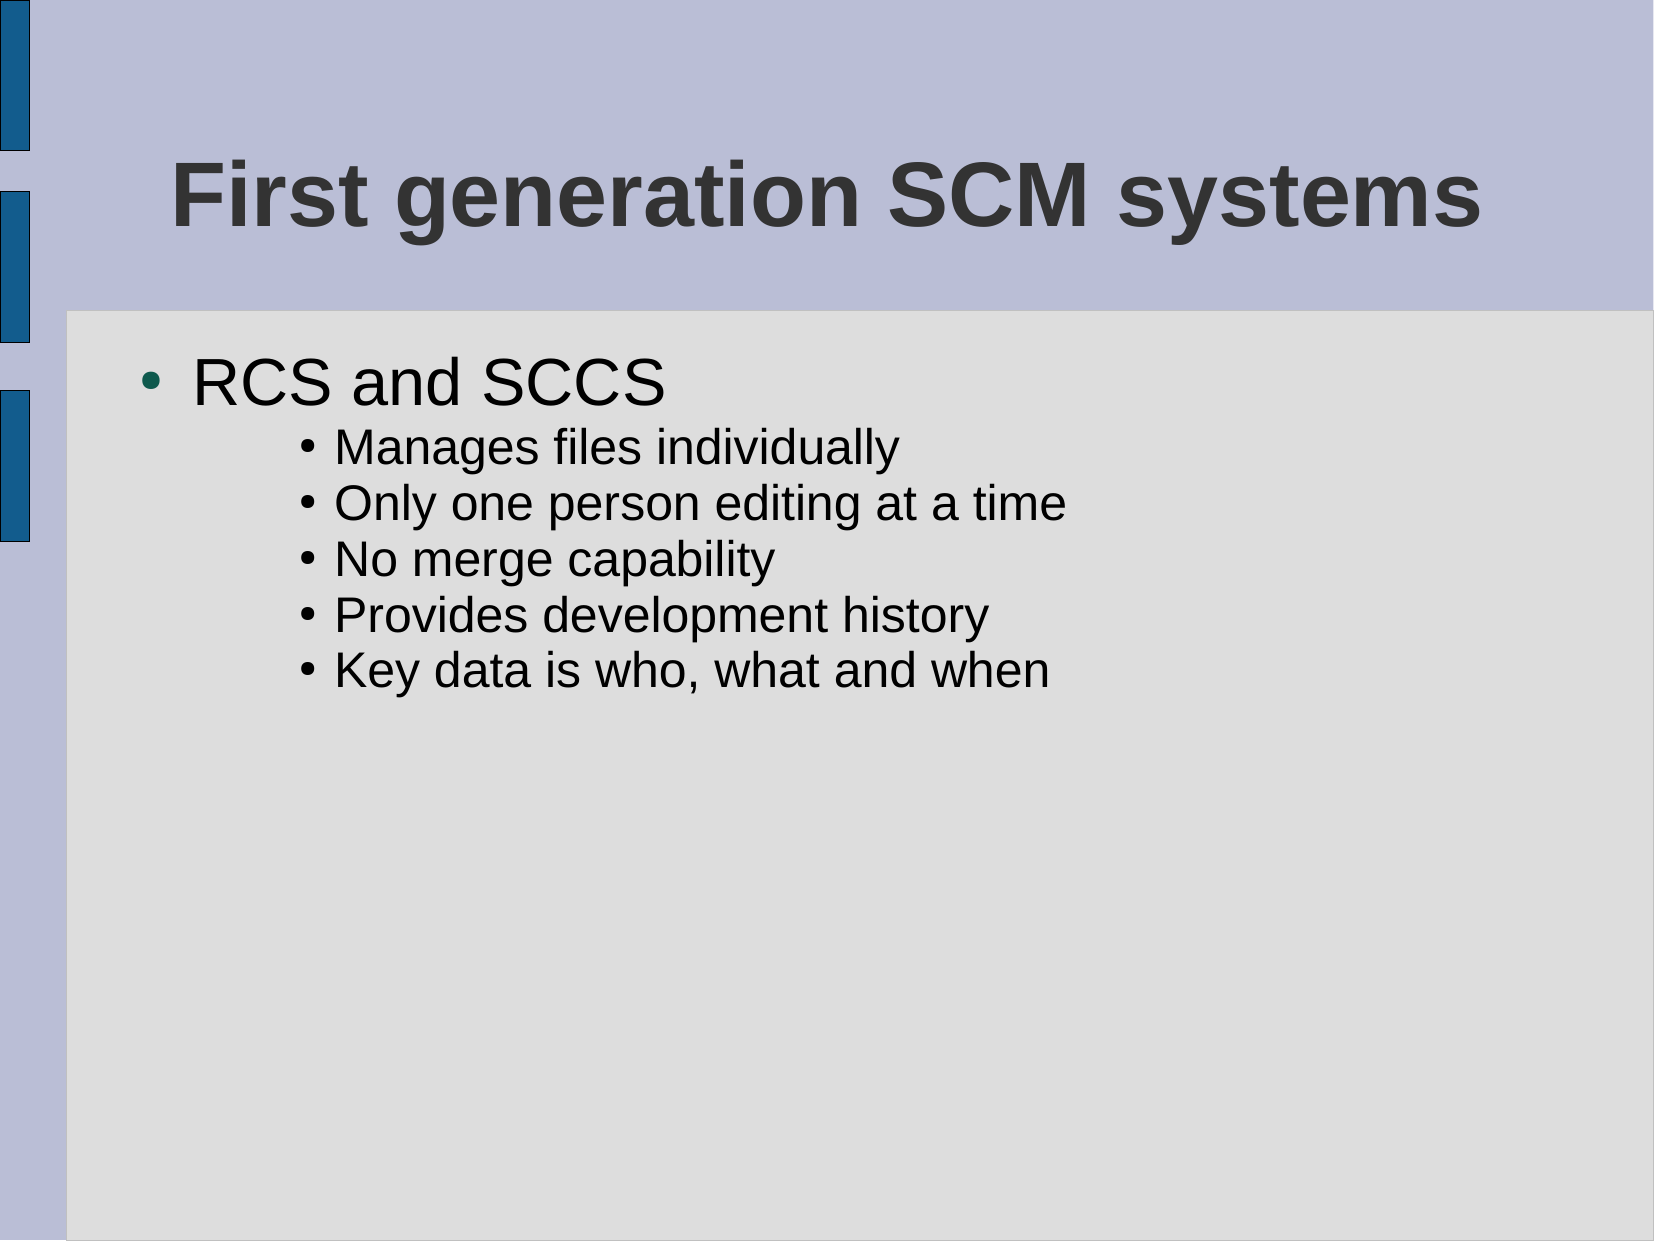

# First generation SCM systems
RCS and SCCS
Manages files individually
Only one person editing at a time
No merge capability
Provides development history
Key data is who, what and when